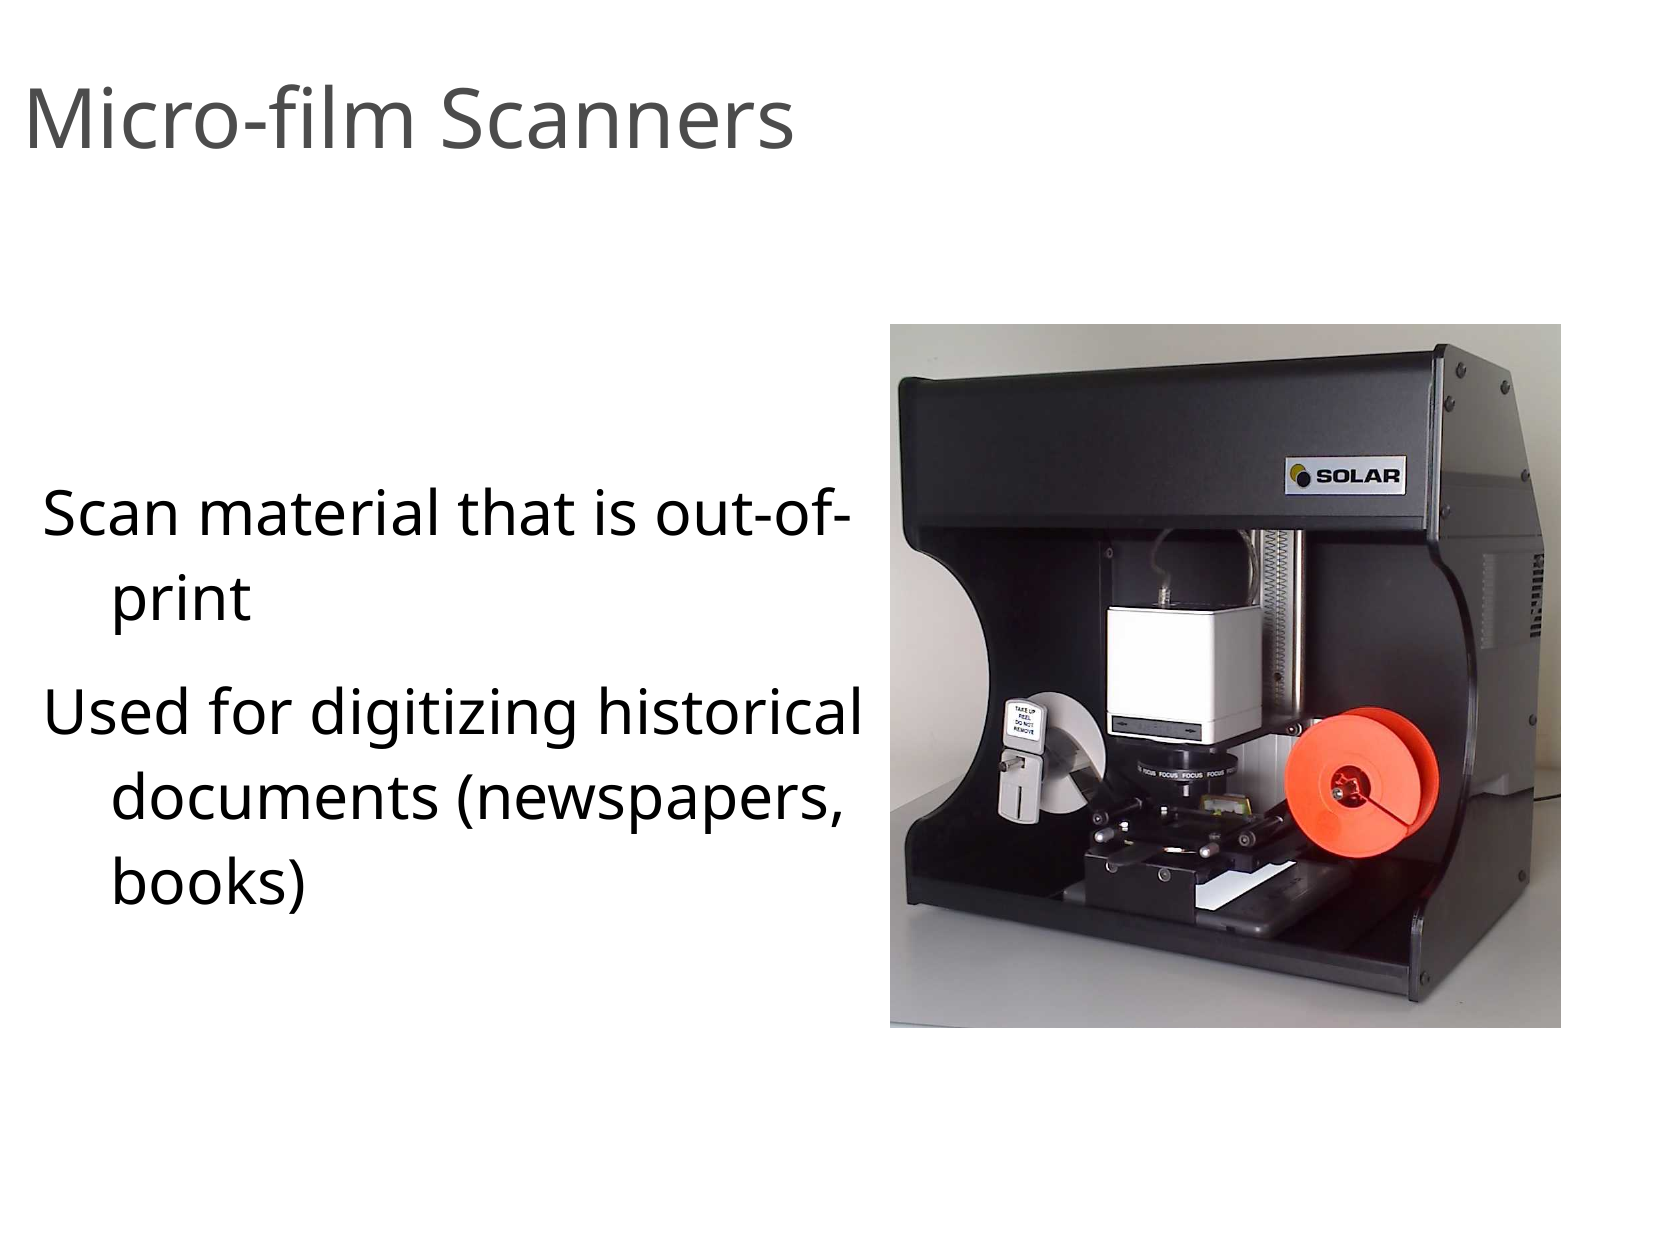

# Micro-film Scanners
Scan material that is out-of-print
Used for digitizing historical documents (newspapers, books)